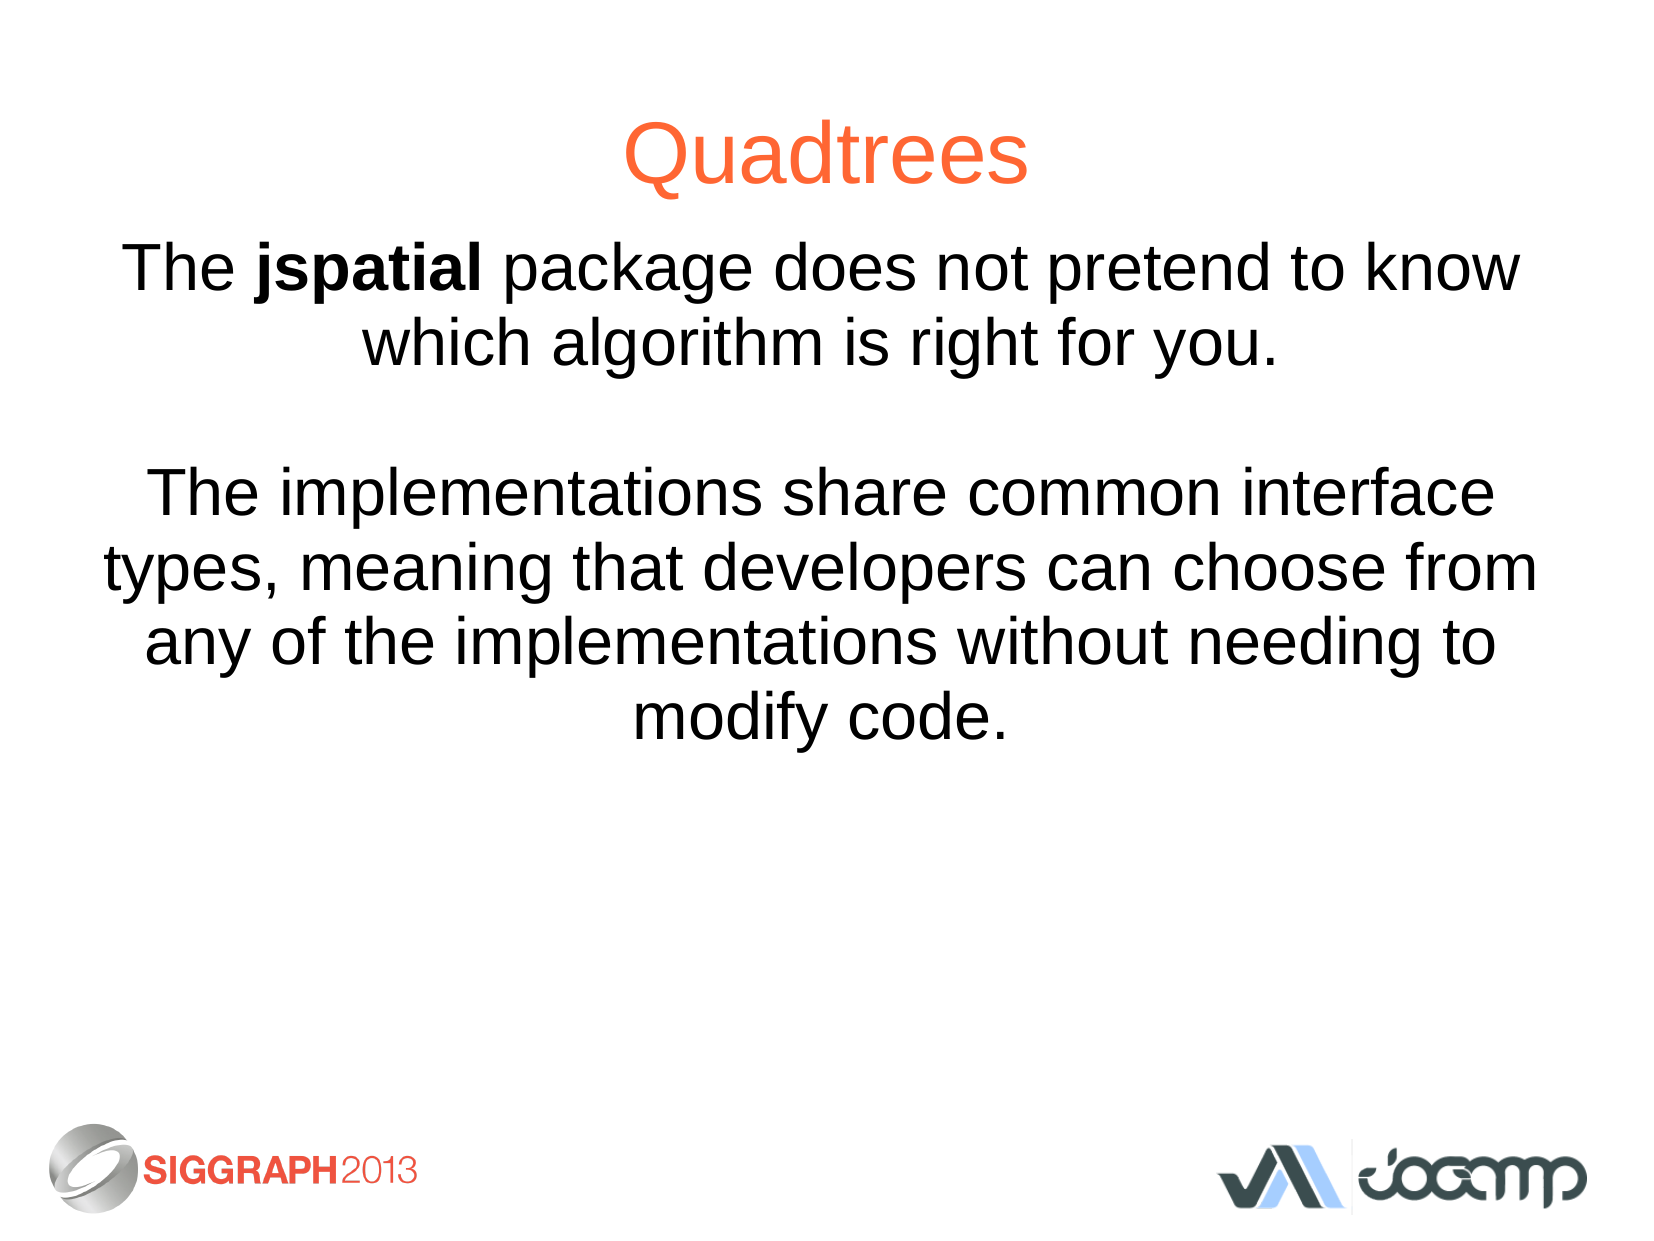

The jspatial package does not pretend to know which algorithm is right for you.
The implementations share common interface types, meaning that developers can choose from any of the implementations without needing to modify code.
# Quadtrees